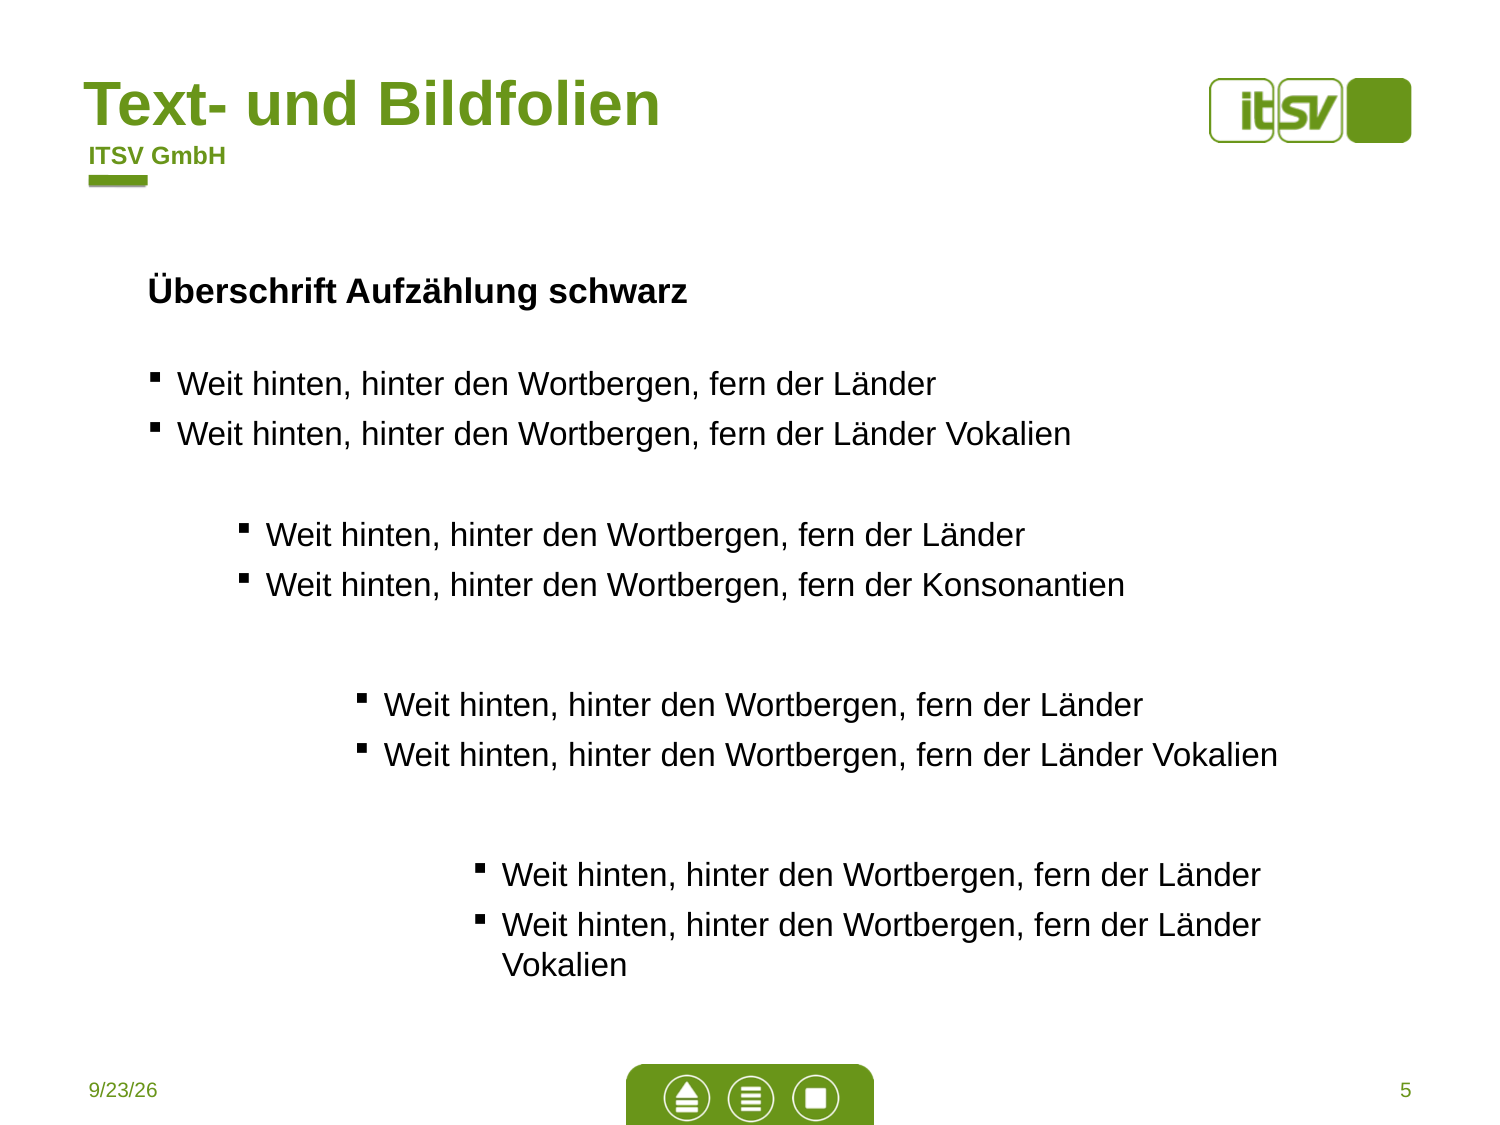

# Text- und Bildfolien
Überschrift Aufzählung schwarz
Weit hinten, hinter den Wortbergen, fern der Länder
Weit hinten, hinter den Wortbergen, fern der Länder Vokalien
Weit hinten, hinter den Wortbergen, fern der Länder
Weit hinten, hinter den Wortbergen, fern der Konsonantien
Weit hinten, hinter den Wortbergen, fern der Länder
Weit hinten, hinter den Wortbergen, fern der Länder Vokalien
Weit hinten, hinter den Wortbergen, fern der Länder
Weit hinten, hinter den Wortbergen, fern der Länder Vokalien